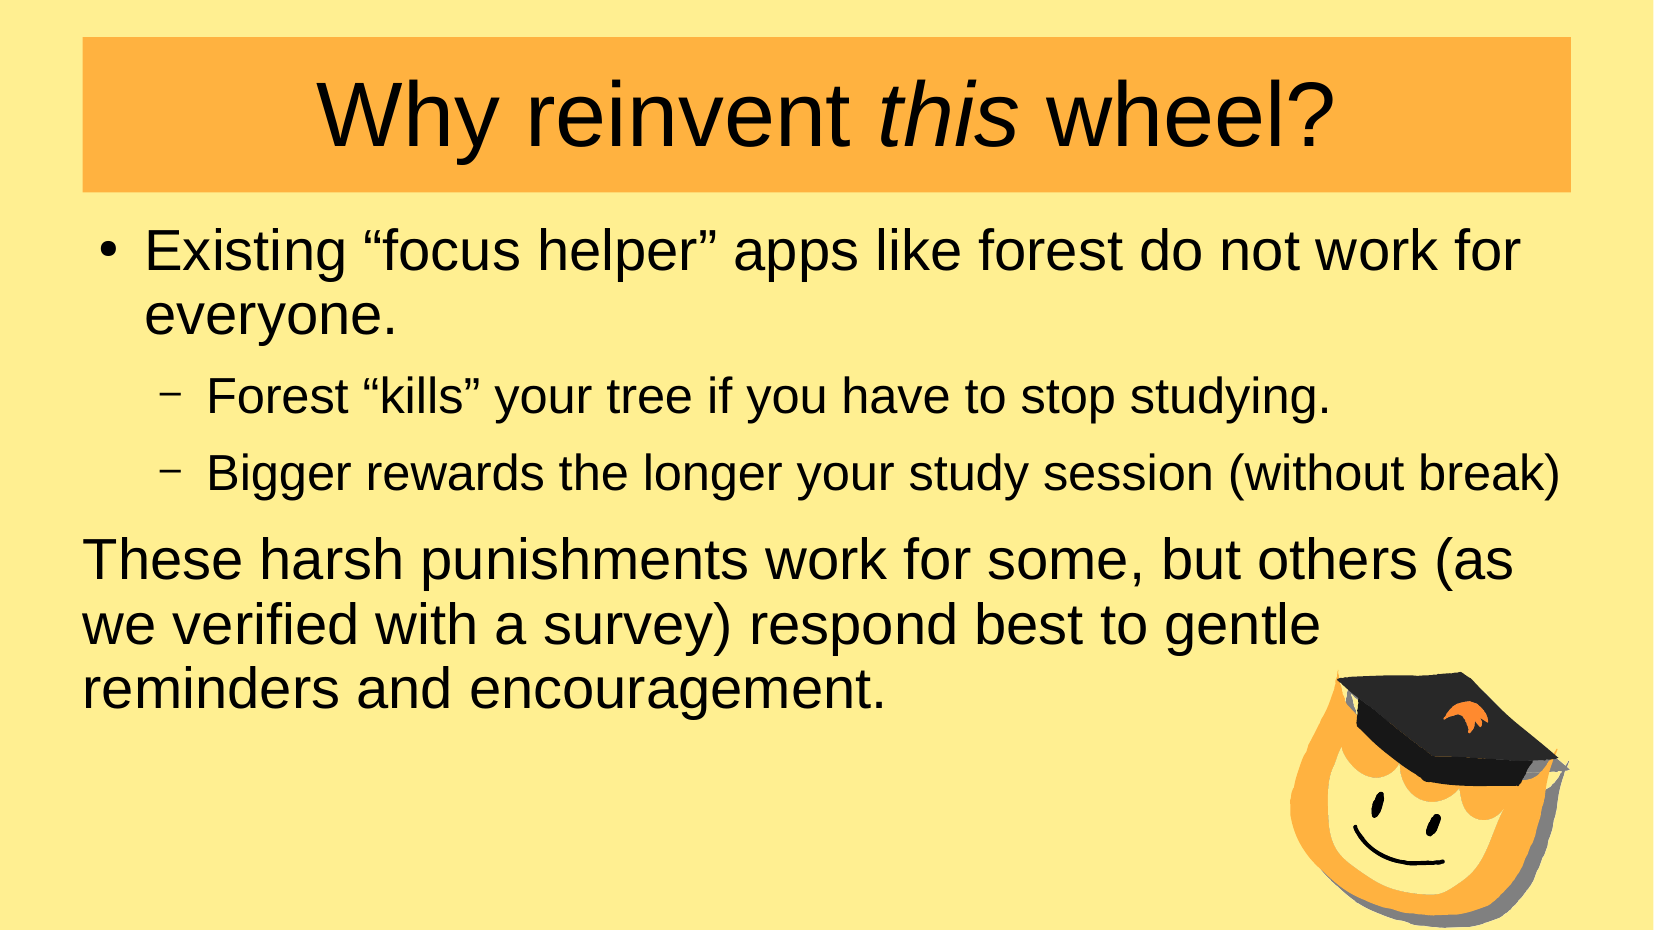

# Why reinvent this wheel?
Existing “focus helper” apps like forest do not work for everyone.
Forest “kills” your tree if you have to stop studying.
Bigger rewards the longer your study session (without break)
These harsh punishments work for some, but others (as we verified with a survey) respond best to gentle reminders and encouragement.